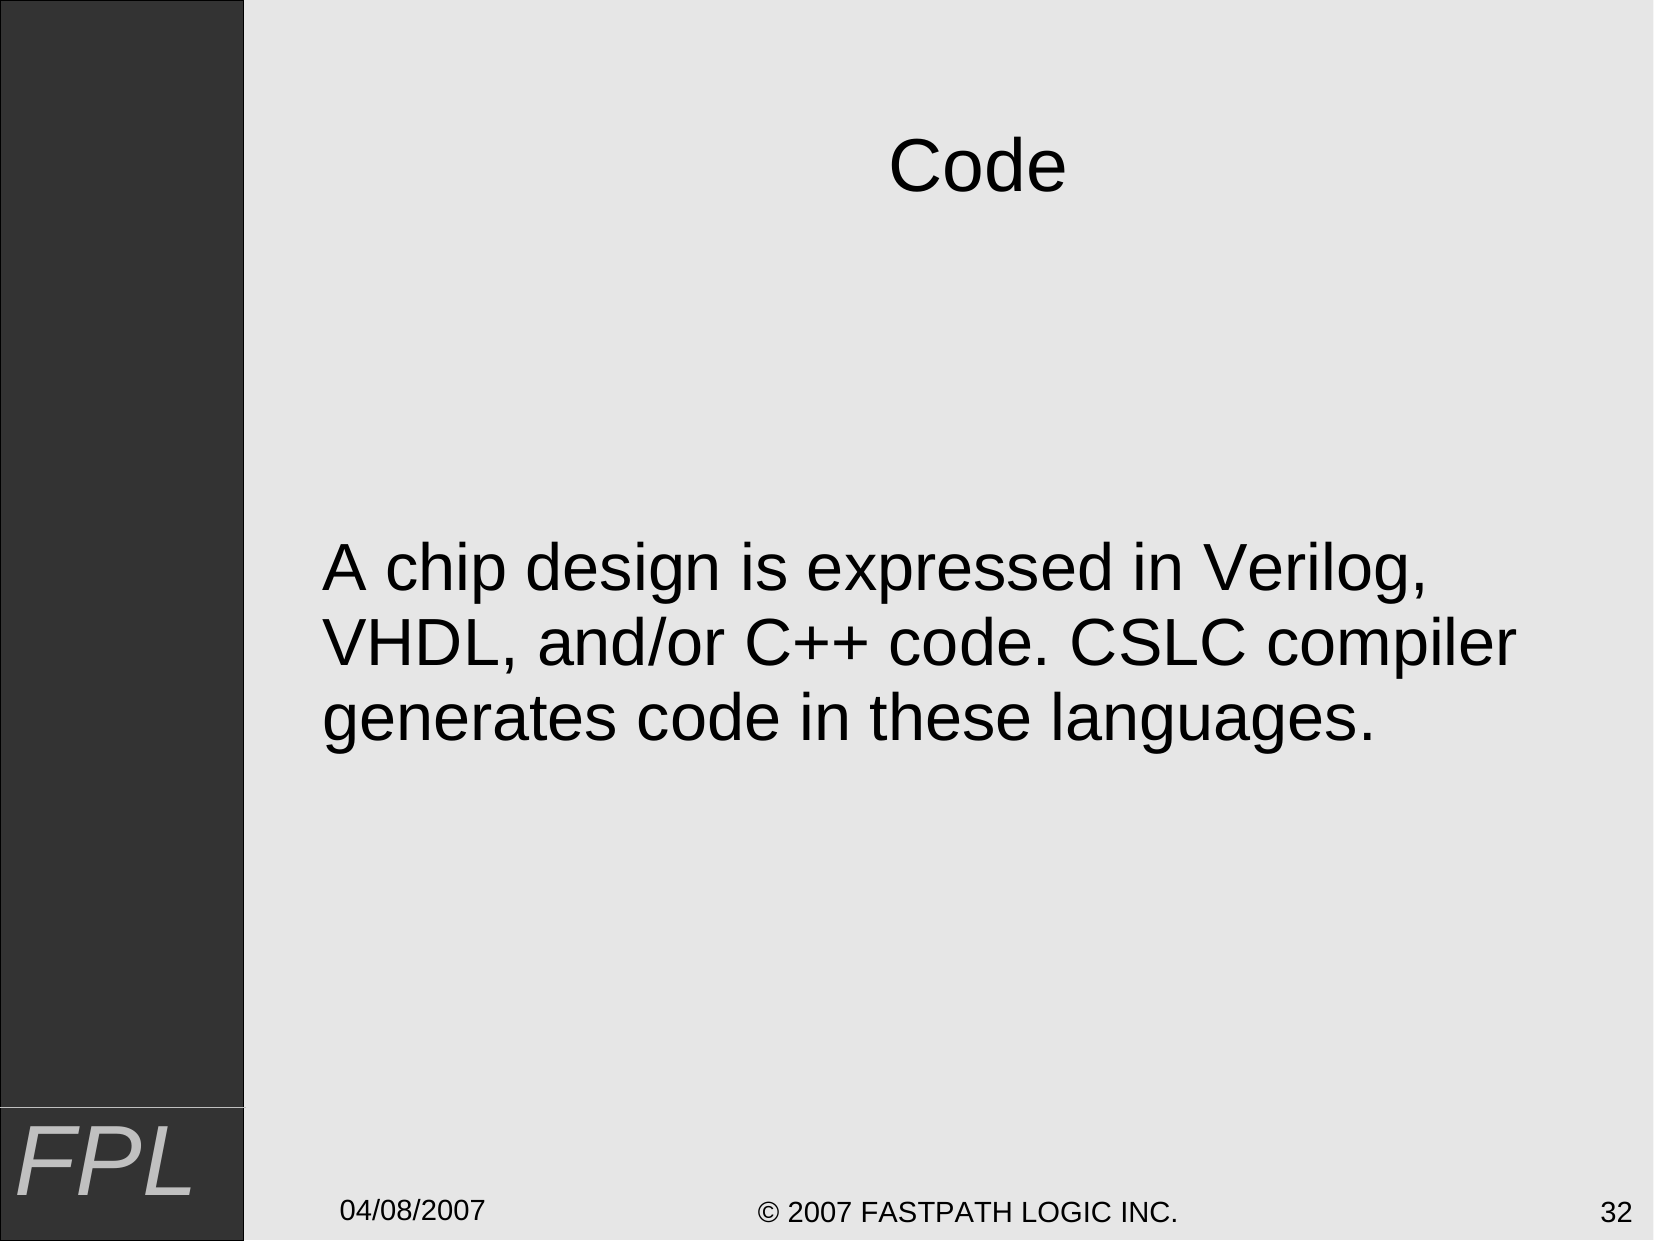

# Code
A chip design is expressed in Verilog, VHDL, and/or C++ code. CSLC compiler generates code in these languages.
04/08/2007
32
© 2007 FASTPATH LOGIC INC.